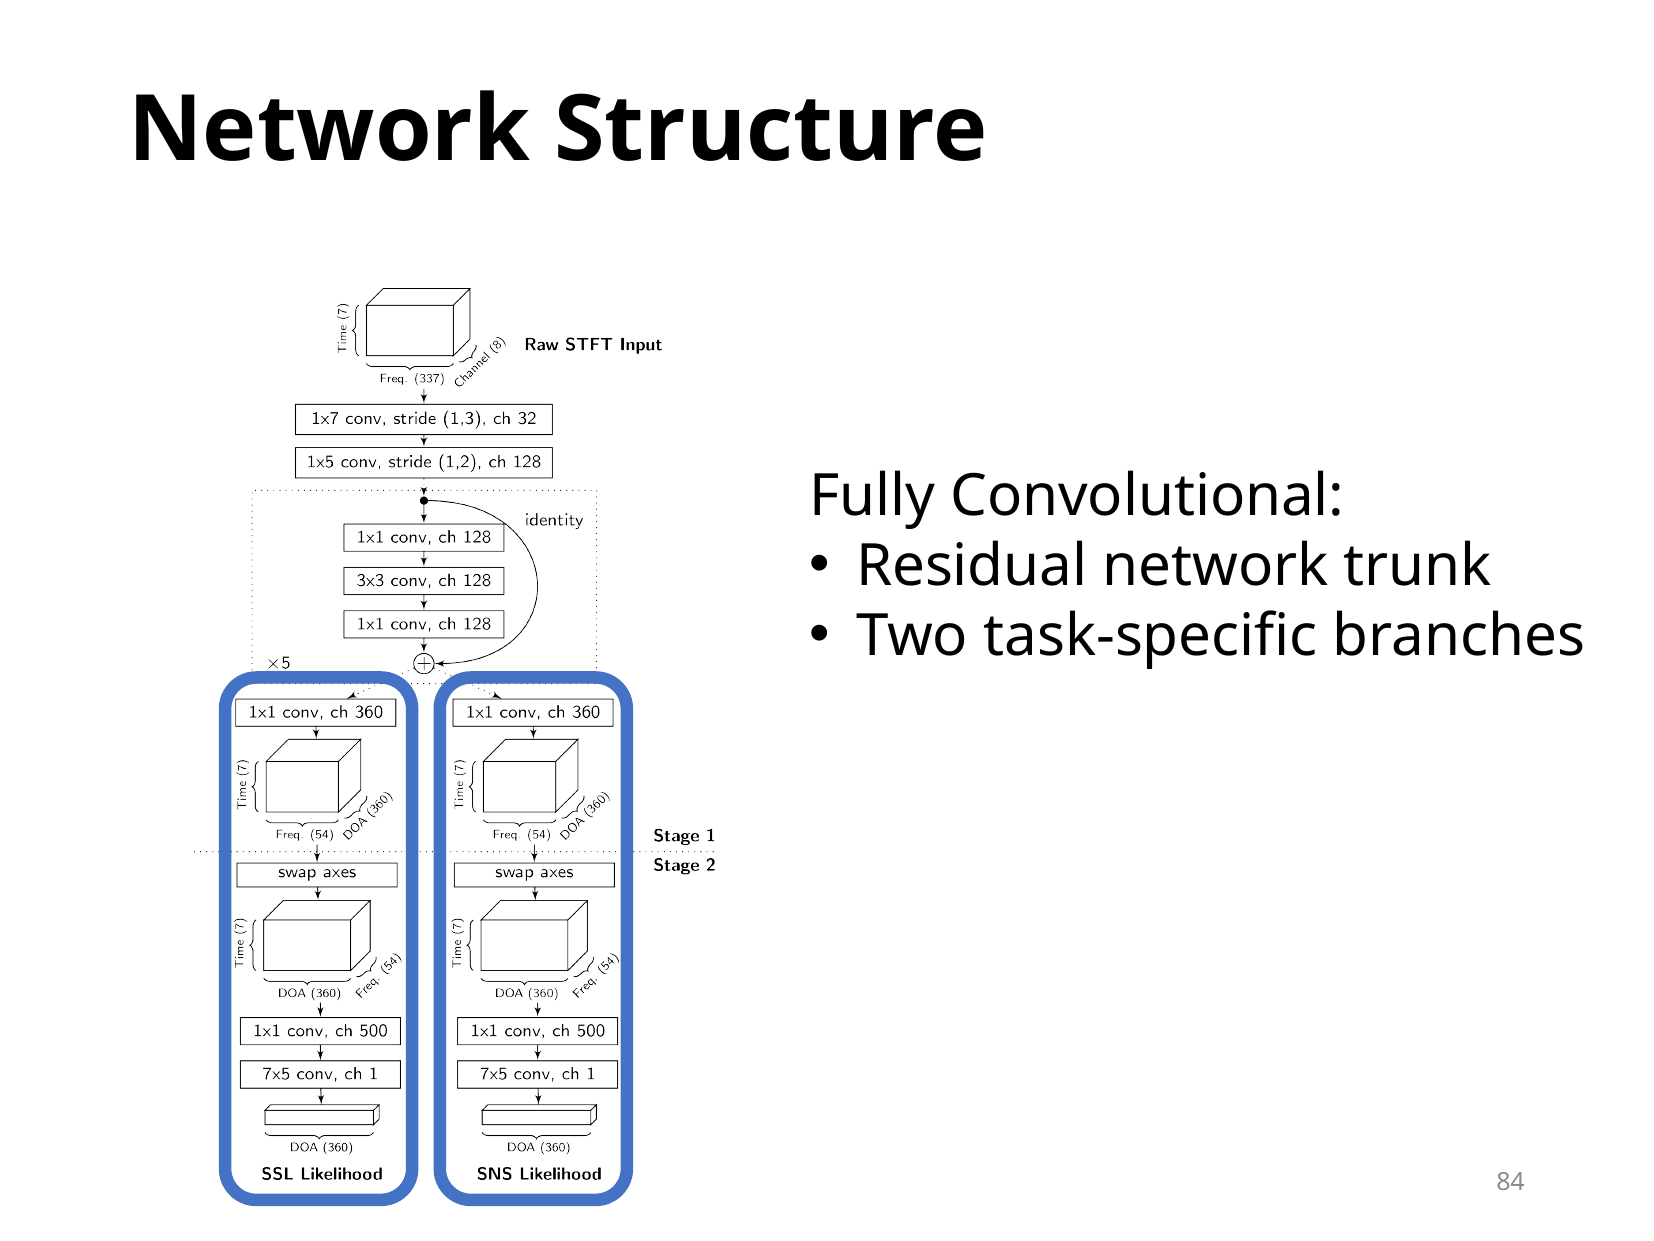

# Network Structure
Fully Convolutional:
Residual network trunk
Two task-specific branches